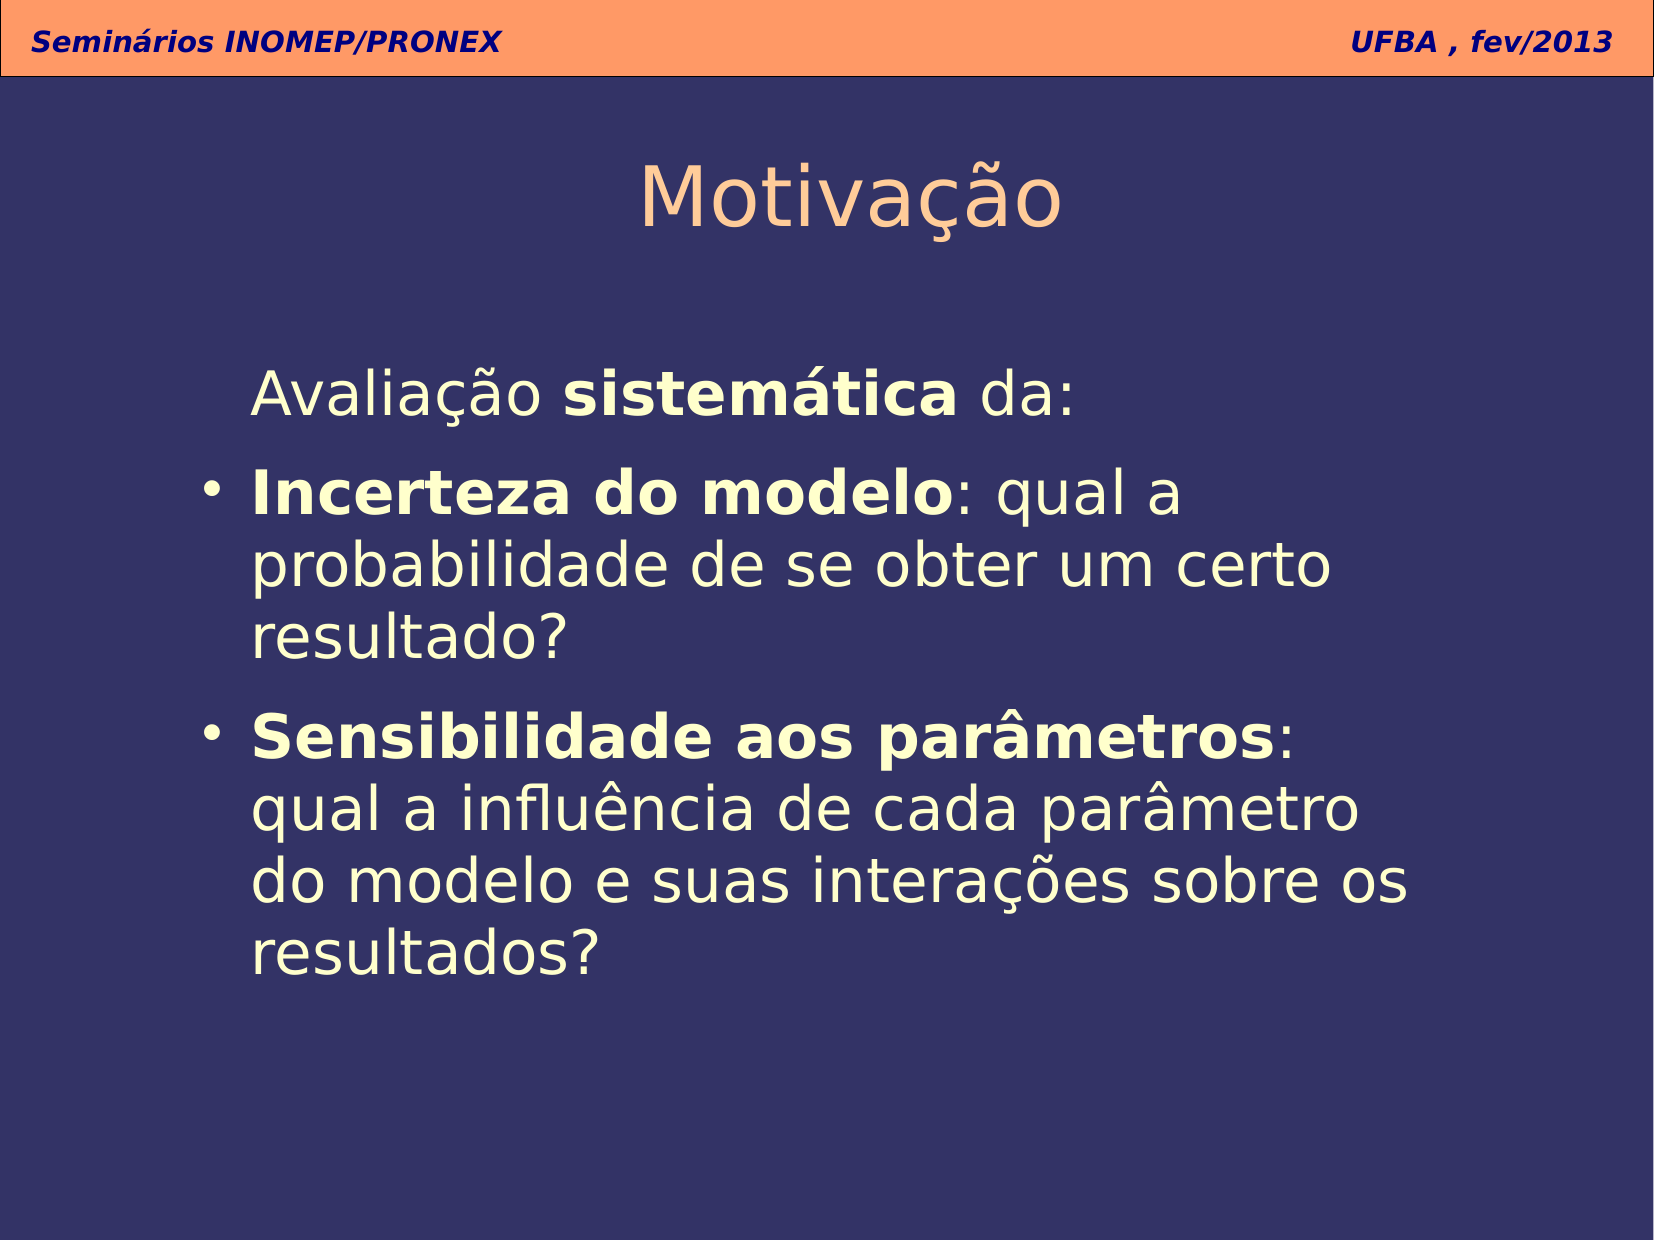

# Motivação
Avaliação sistemática da:
Incerteza do modelo: qual a probabilidade de se obter um certo resultado?
Sensibilidade aos parâmetros: qual a influência de cada parâmetro do modelo e suas interações sobre os resultados?